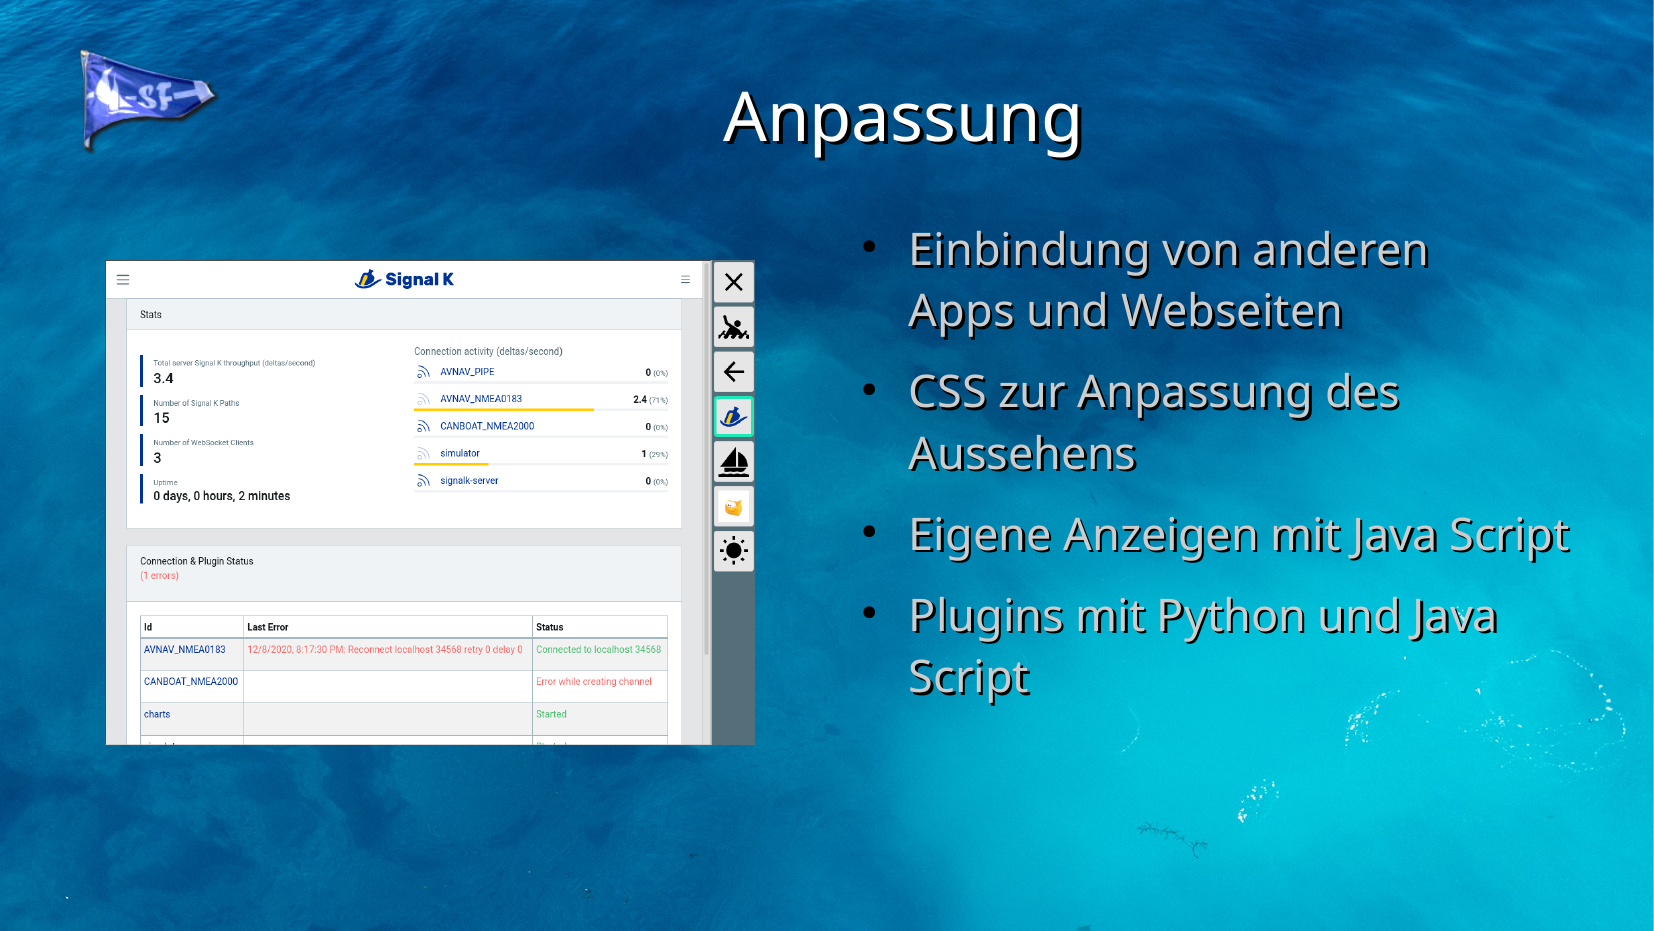

# Anpassung
Einbindung von anderen
Apps und Webseiten
CSS zur Anpassung des Aussehens
Eigene Anzeigen mit Java Script
Plugins mit Python und Java Script